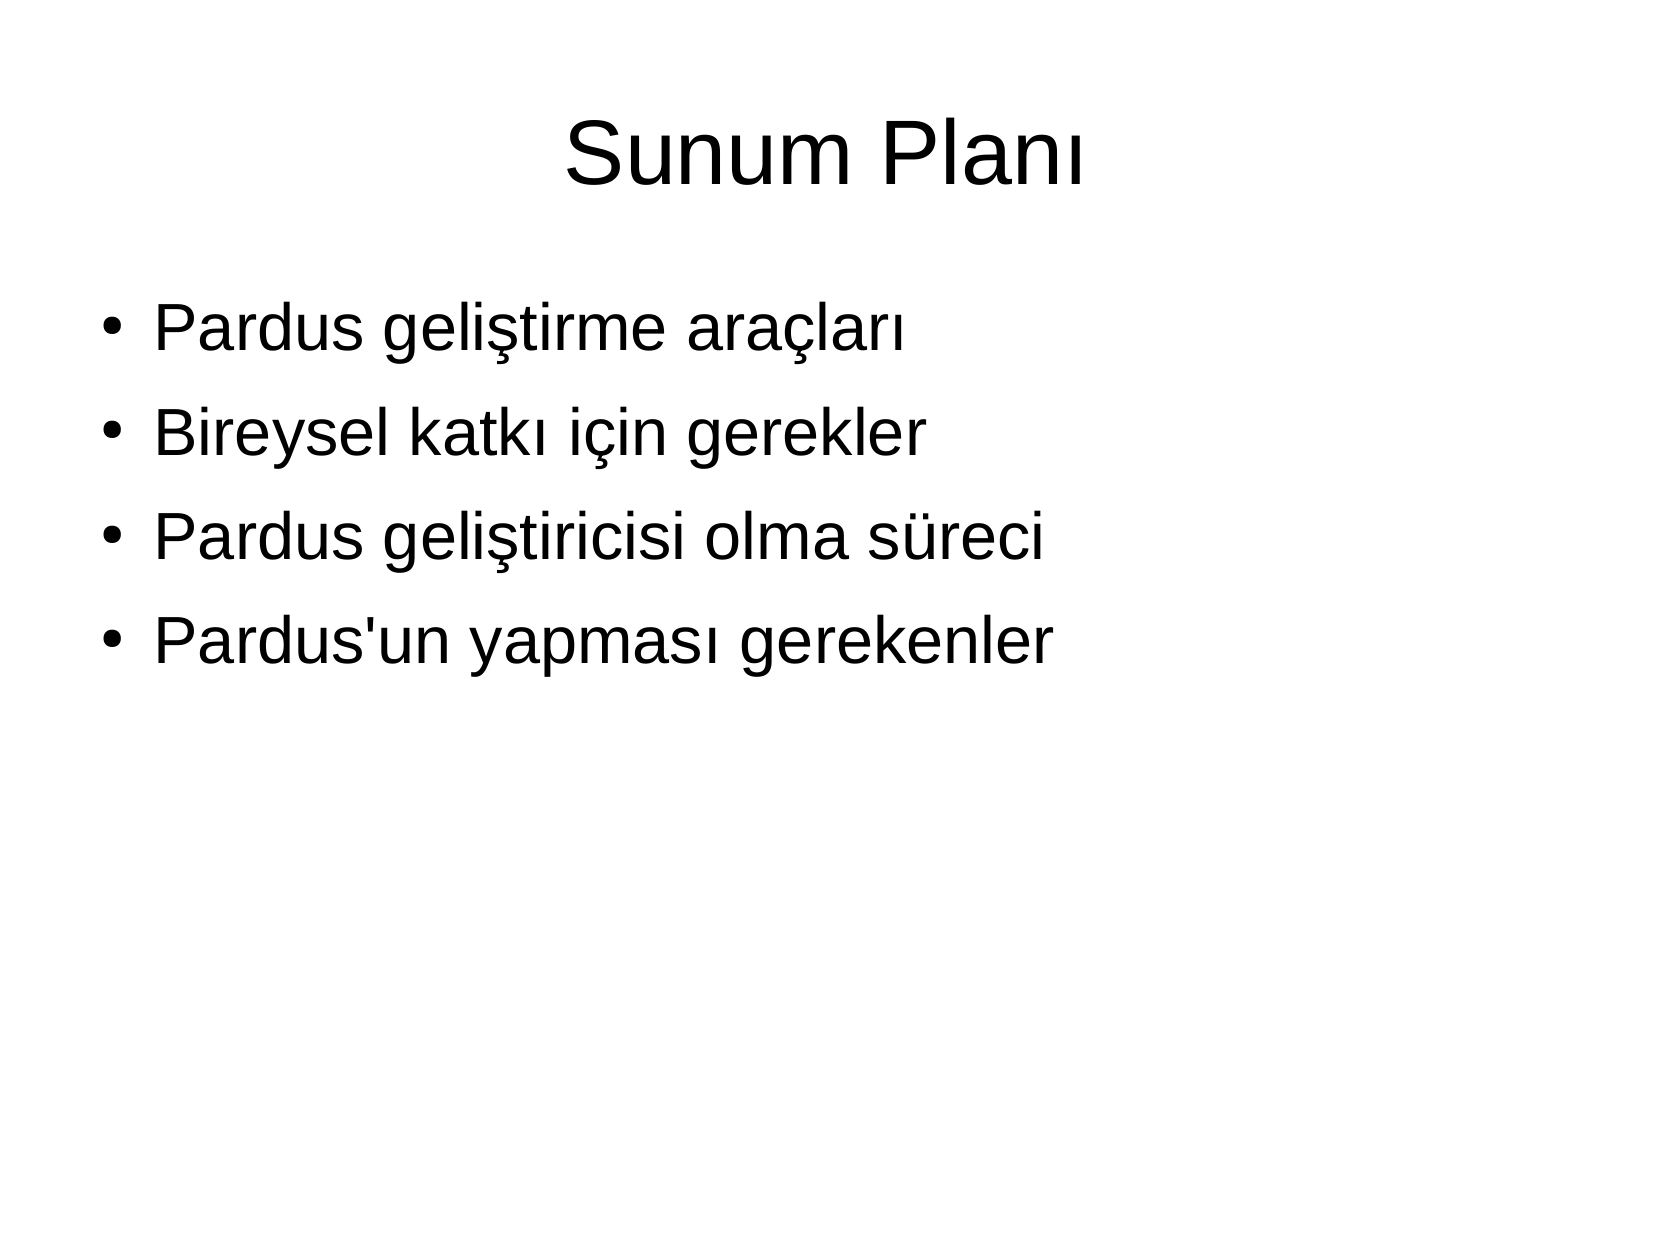

# Sunum Planı
Pardus geliştirme araçları
Bireysel katkı için gerekler
Pardus geliştiricisi olma süreci
Pardus'un yapması gerekenler